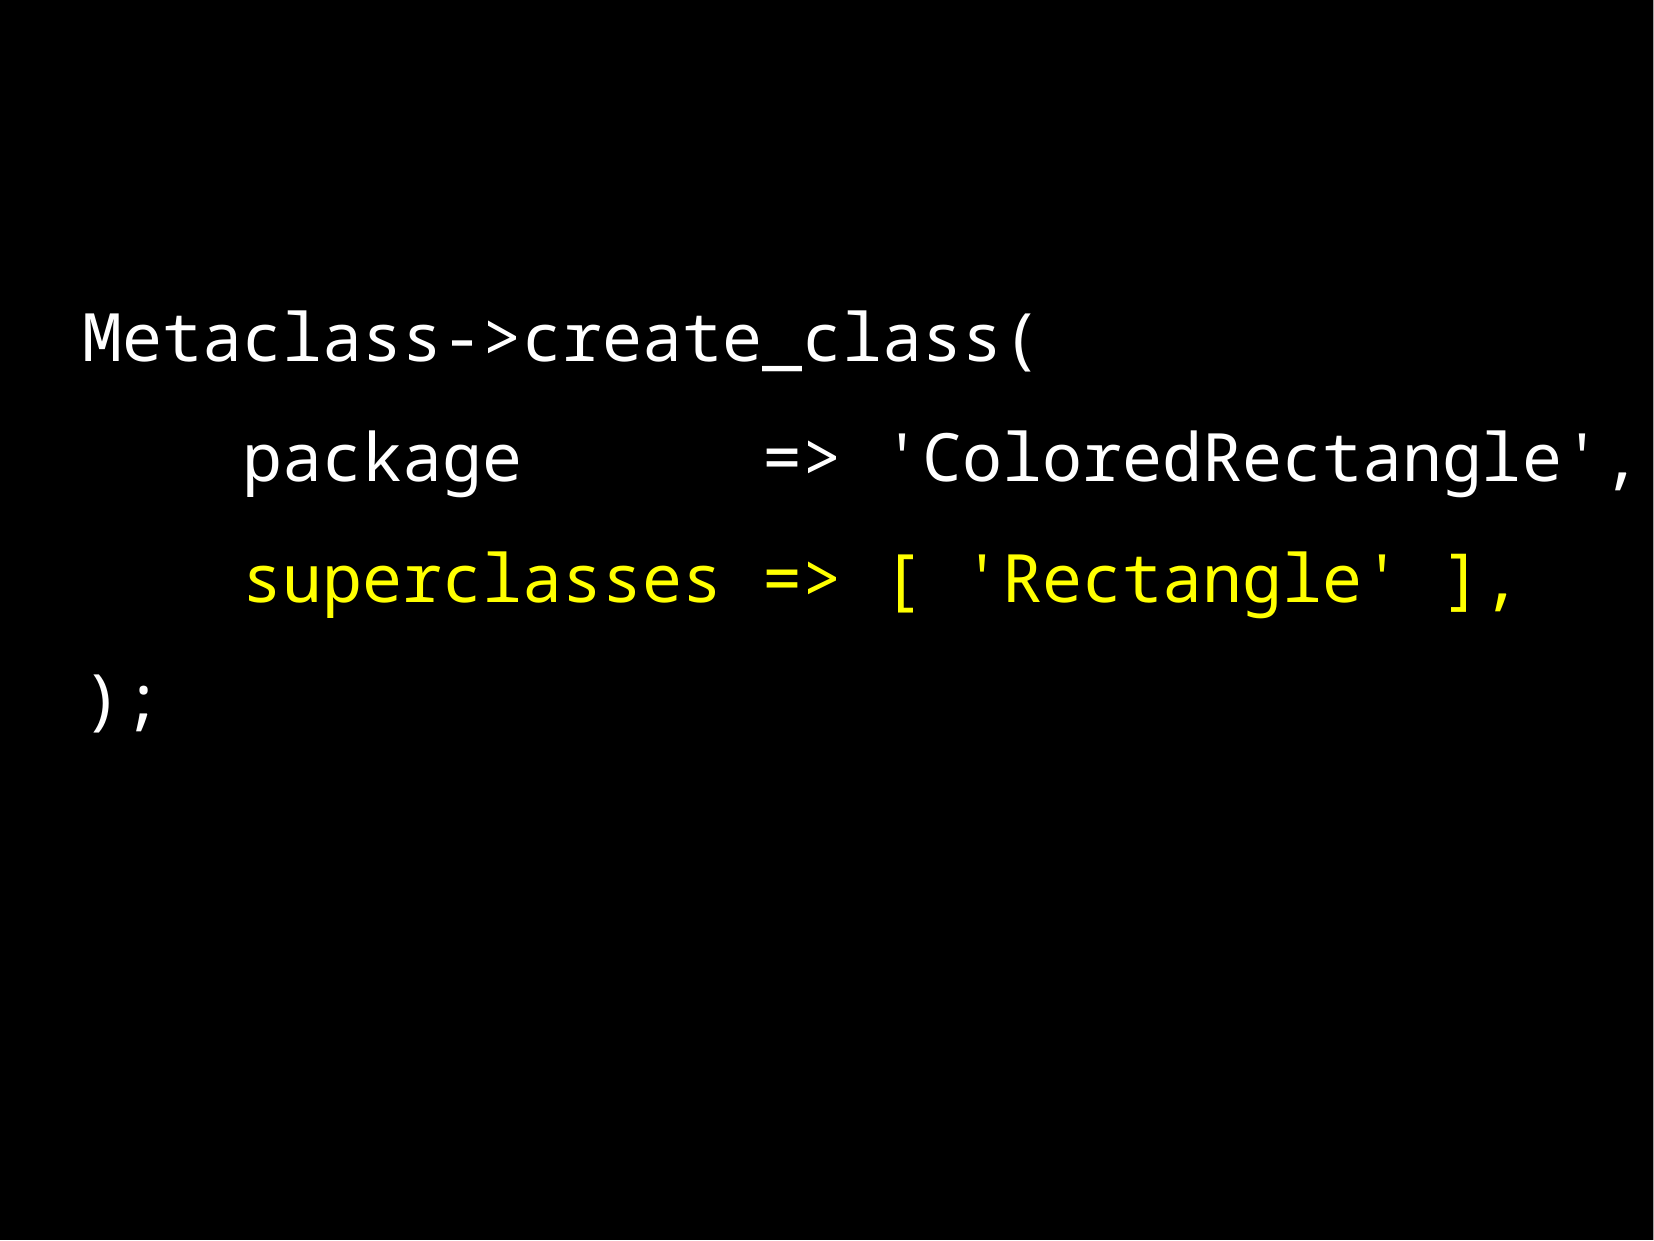

#
Metaclass->create_class(
 package => 'ColoredRectangle',
 superclasses => [ 'Rectangle' ],
);